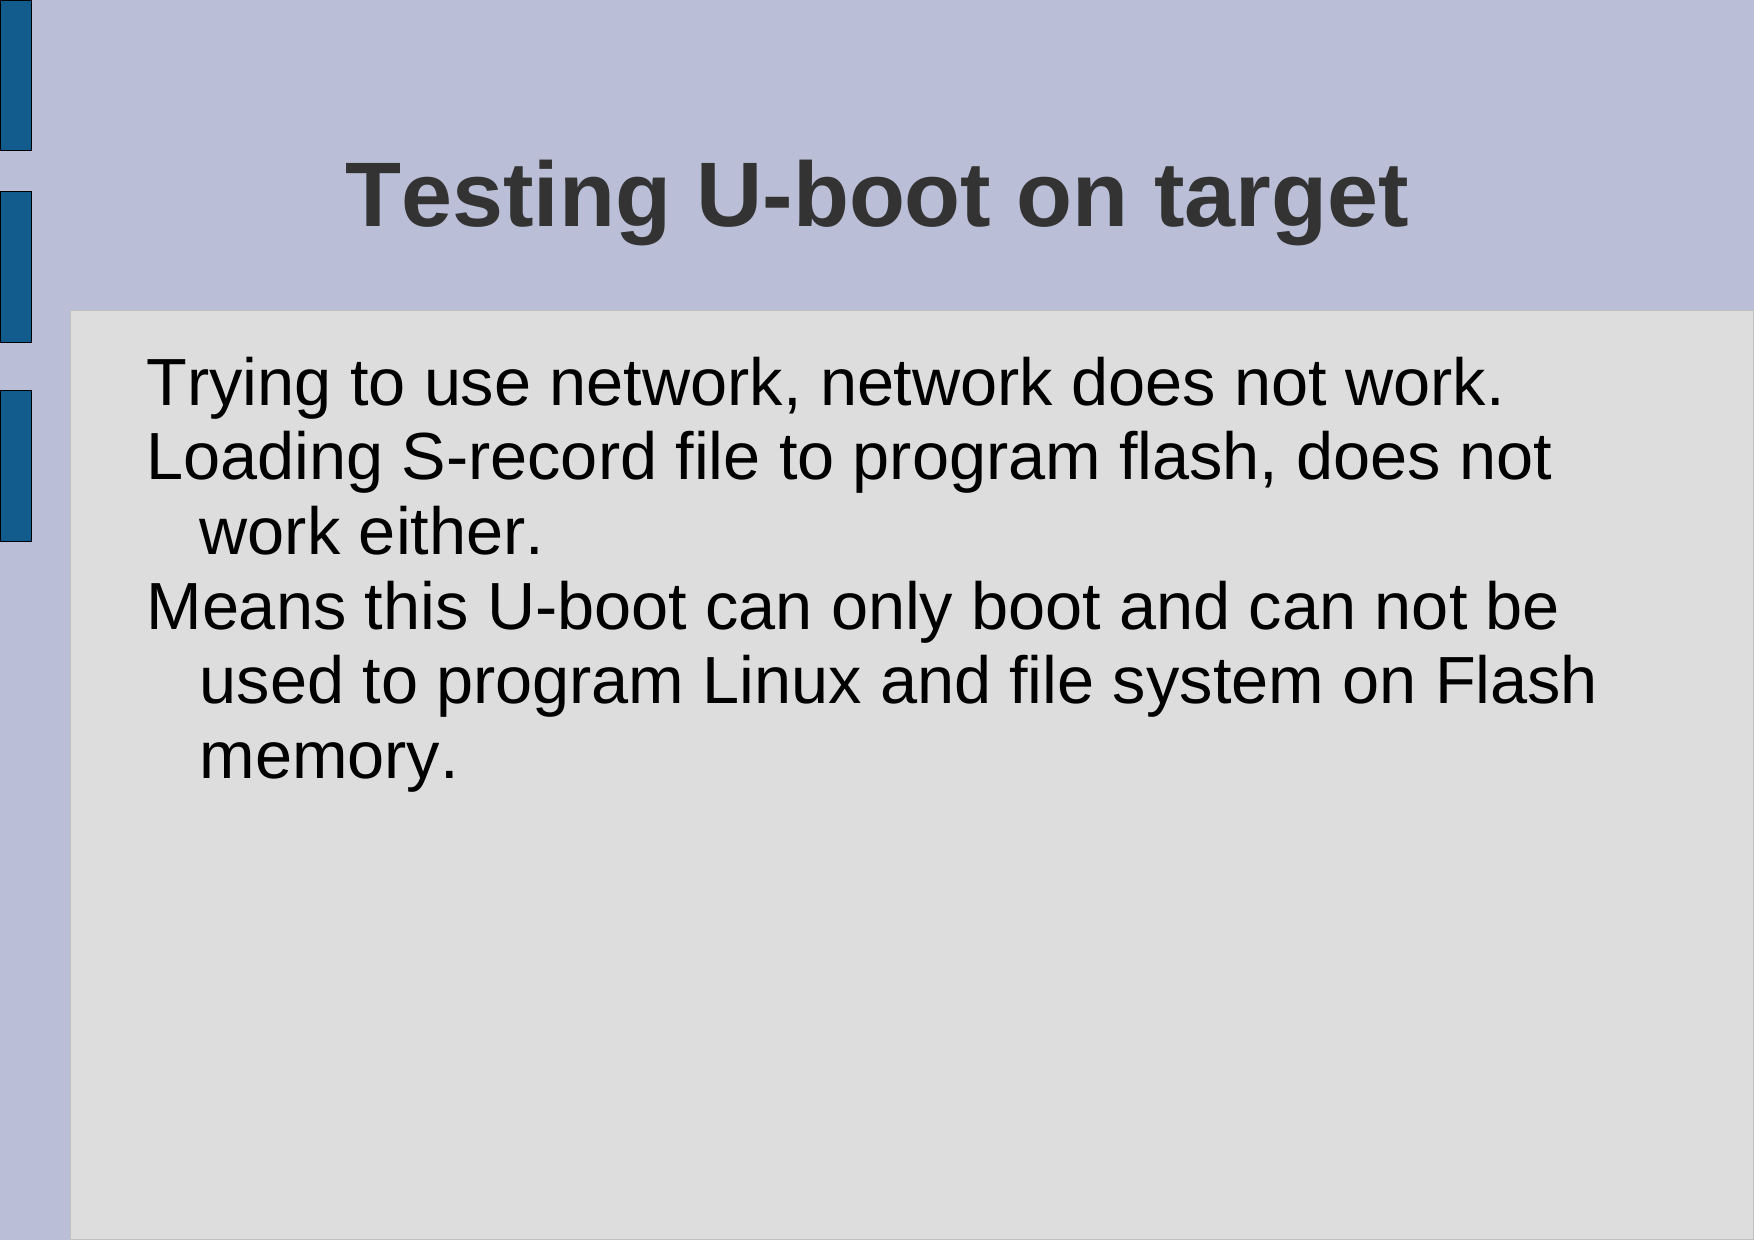

# Testing U-boot on target
Trying to use network, network does not work.
Loading S-record file to program flash, does not work either.
Means this U-boot can only boot and can not be used to program Linux and file system on Flash memory.